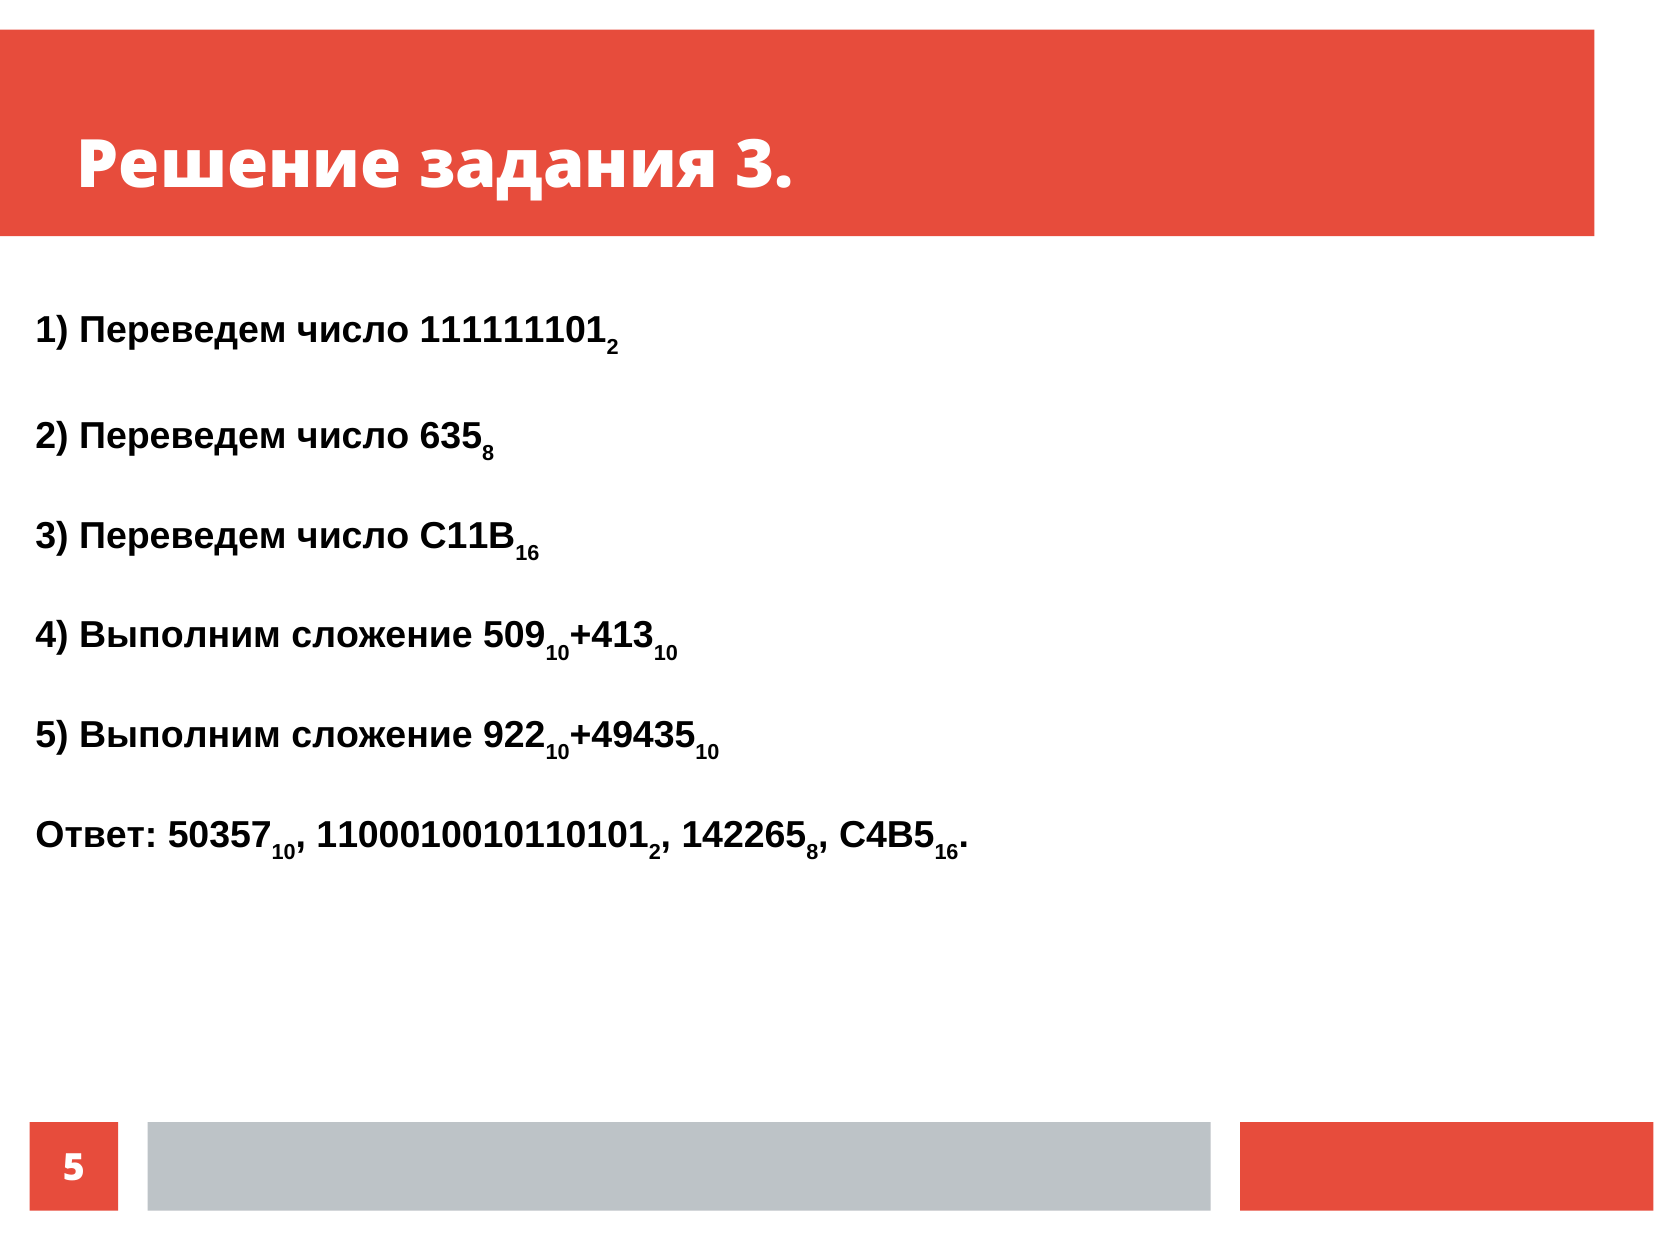

# Решение задания 3.
1) Переведем число 1111111012
2) Переведем число 6358
3) Переведем число C11B16
4) Выполним сложение 50910+41310
5) Выполним сложение 92210+4943510
Ответ: 5035710, 11000100101101012, 1422658, C4B516.
5